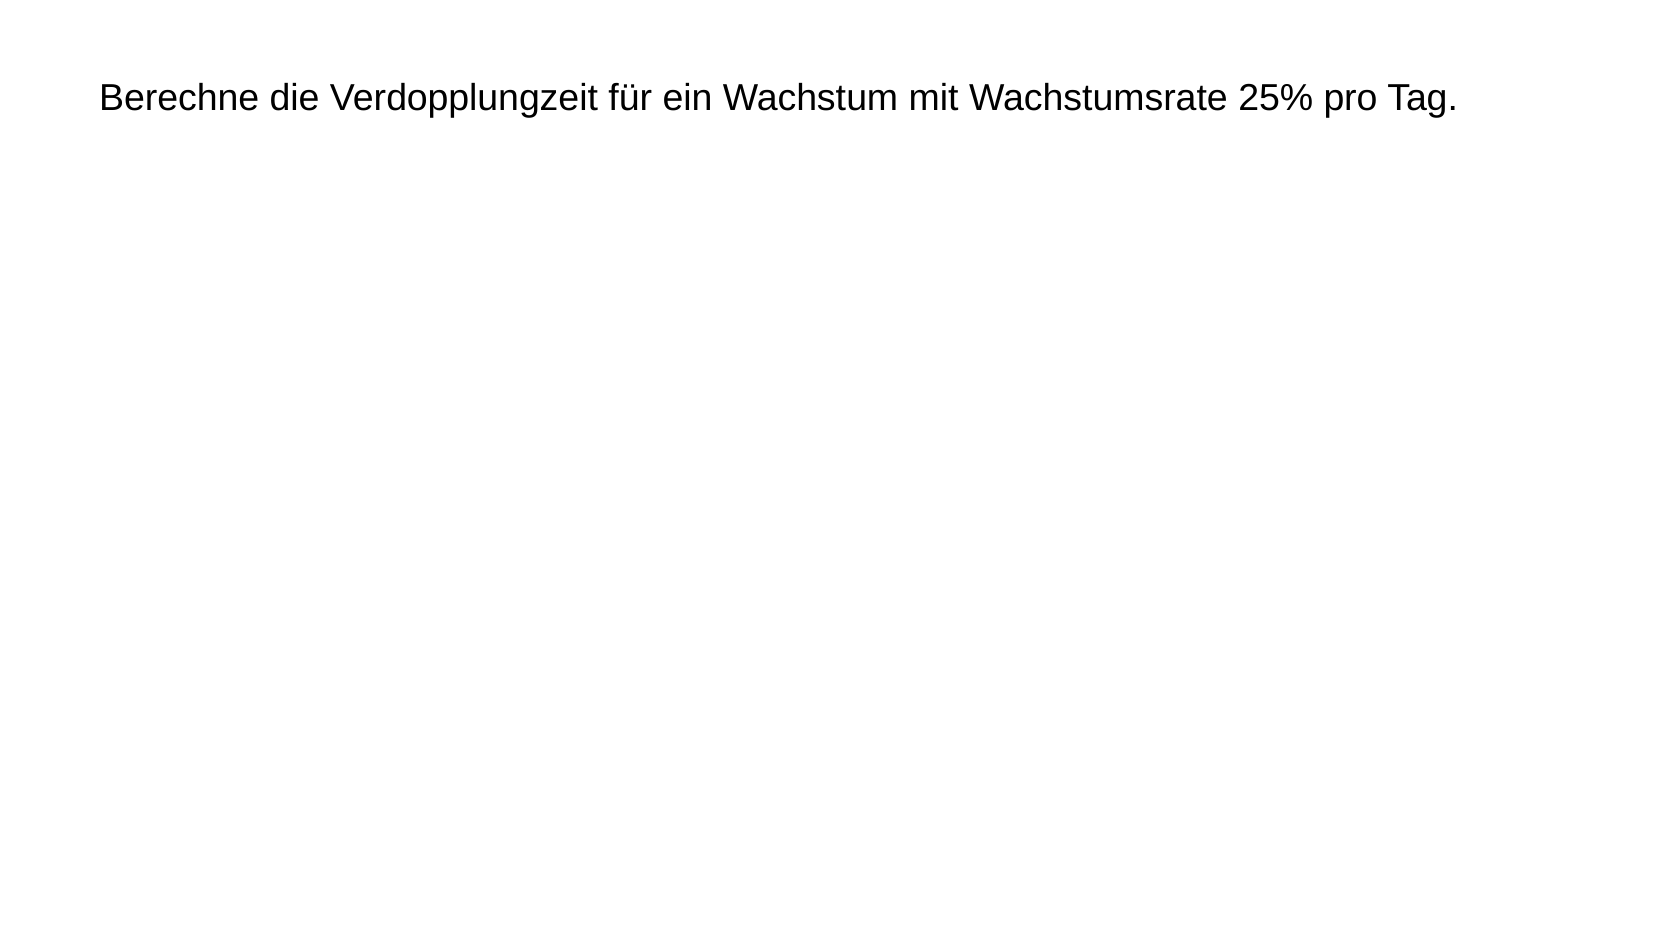

Berechne die Verdopplungzeit für ein Wachstum mit Wachstumsrate 25% pro Tag.